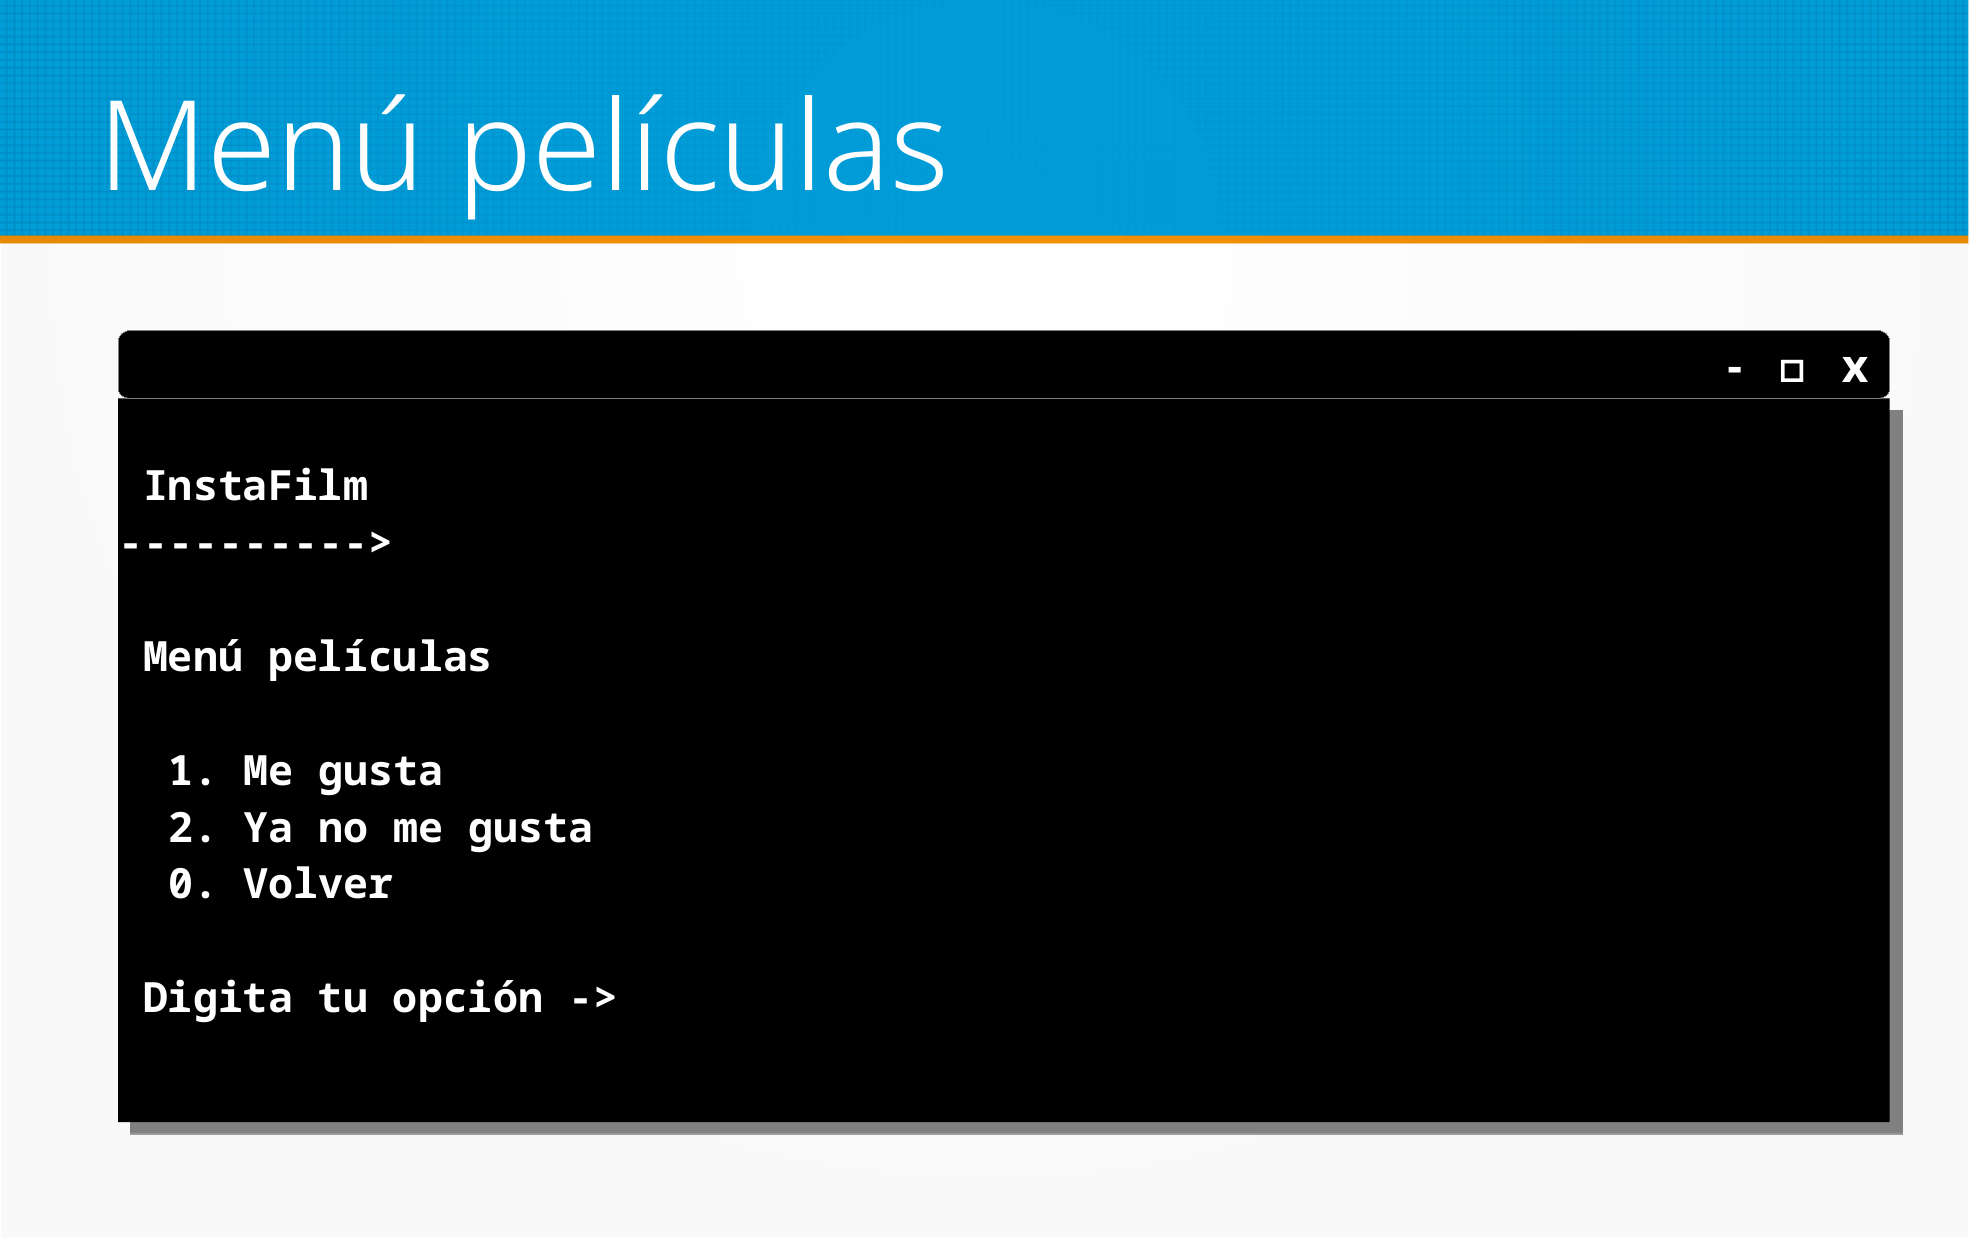

# Menú películas
- □ x
 InstaFilm
---------->
 Menú películas
 1. Me gusta
 2. Ya no me gusta
 0. Volver
 Digita tu opción ->